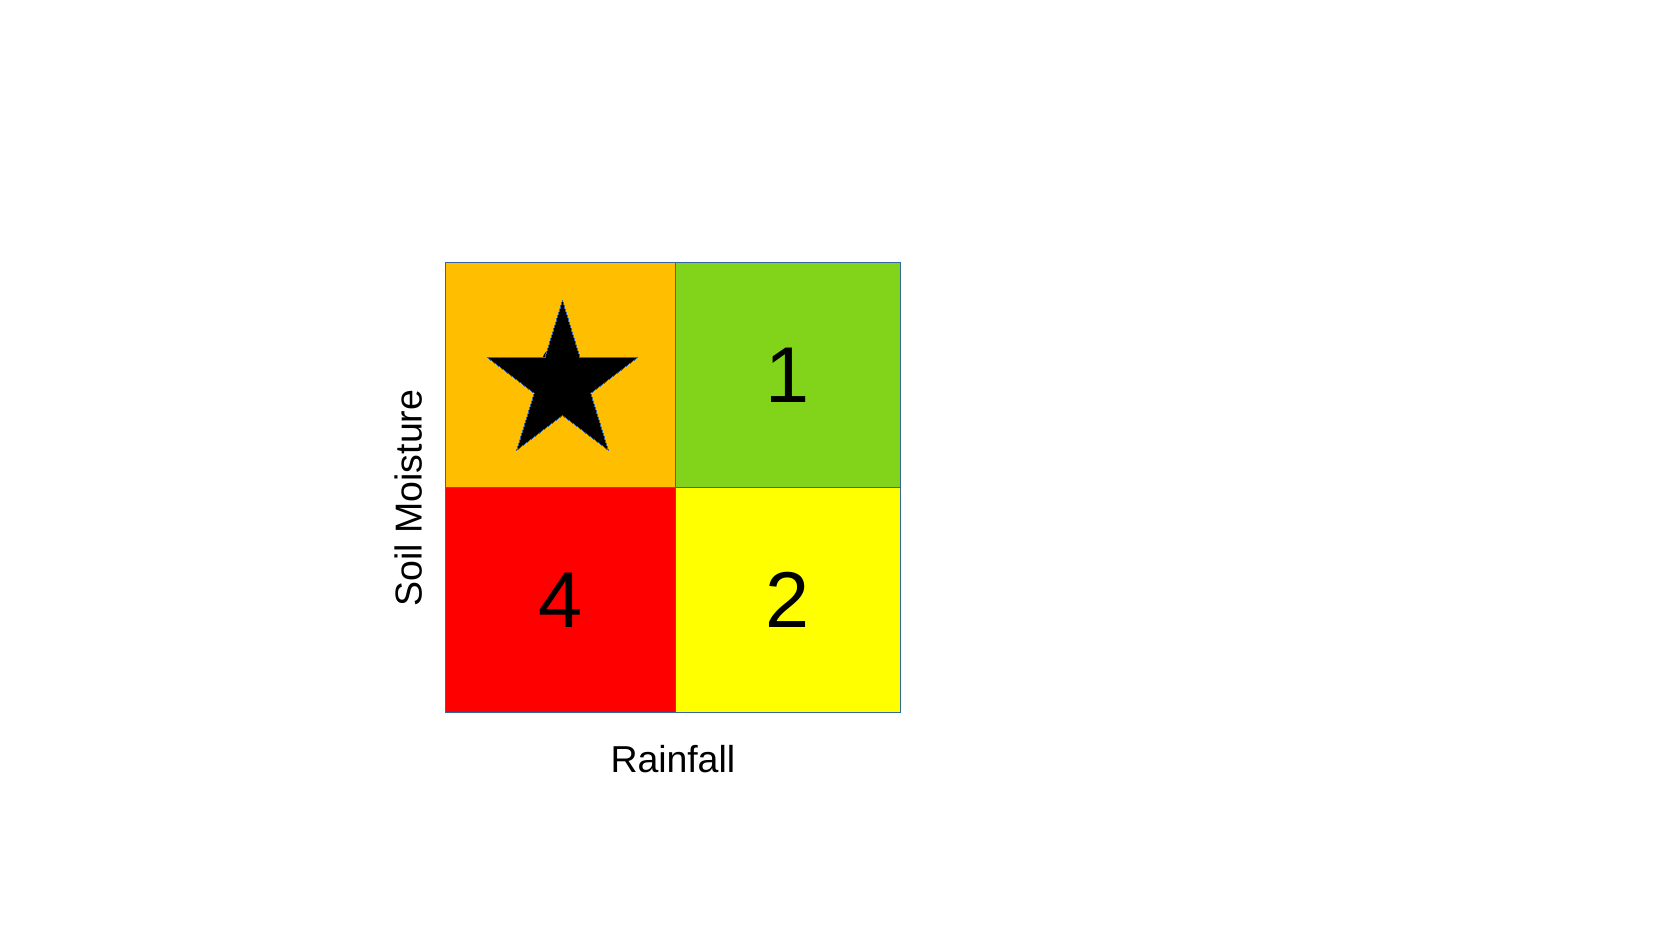

3
1
Soil Moisture
4
2
Rainfall